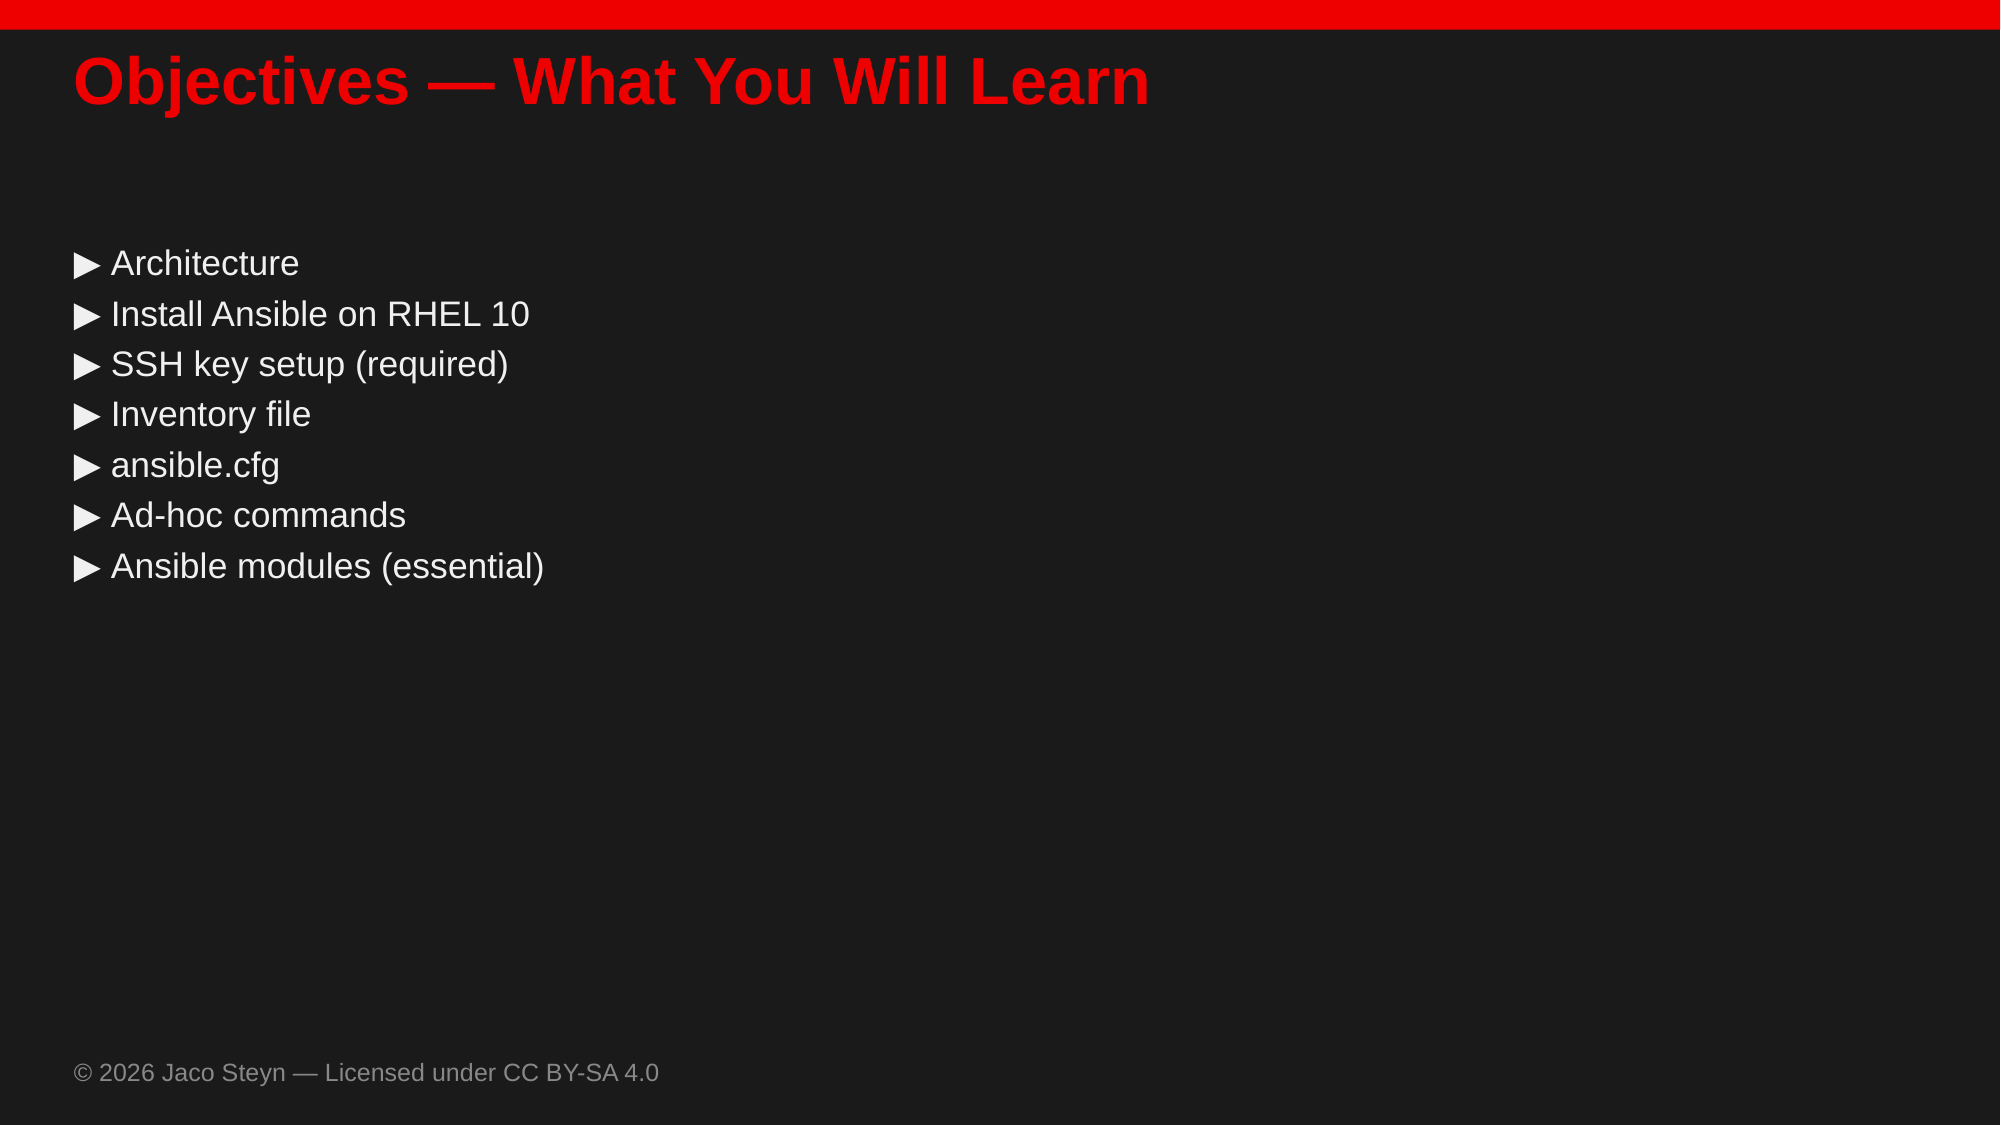

Objectives — What You Will Learn
▶ Architecture
▶ Install Ansible on RHEL 10
▶ SSH key setup (required)
▶ Inventory file
▶ ansible.cfg
▶ Ad-hoc commands
▶ Ansible modules (essential)
© 2026 Jaco Steyn — Licensed under CC BY-SA 4.0